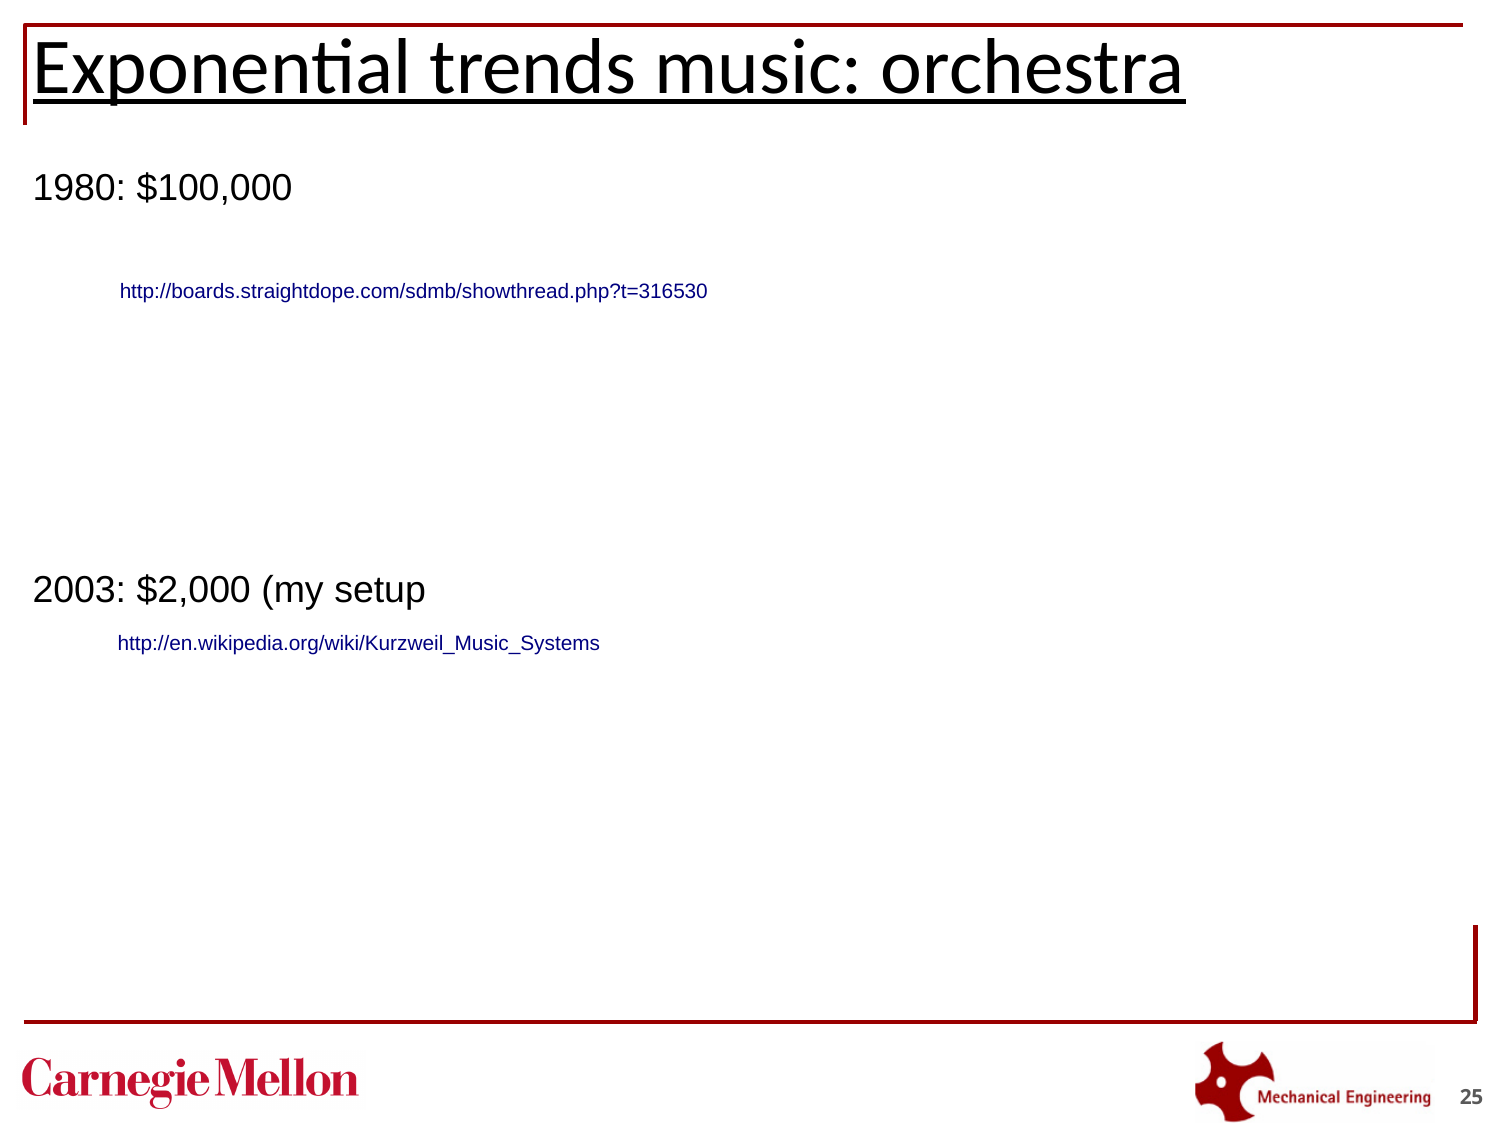

# Exponential trends music: orchestra
1980: $100,000
http://boards.straightdope.com/sdmb/showthread.php?t=316530
2003: $2,000 (my setup
http://en.wikipedia.org/wiki/Kurzweil_Music_Systems